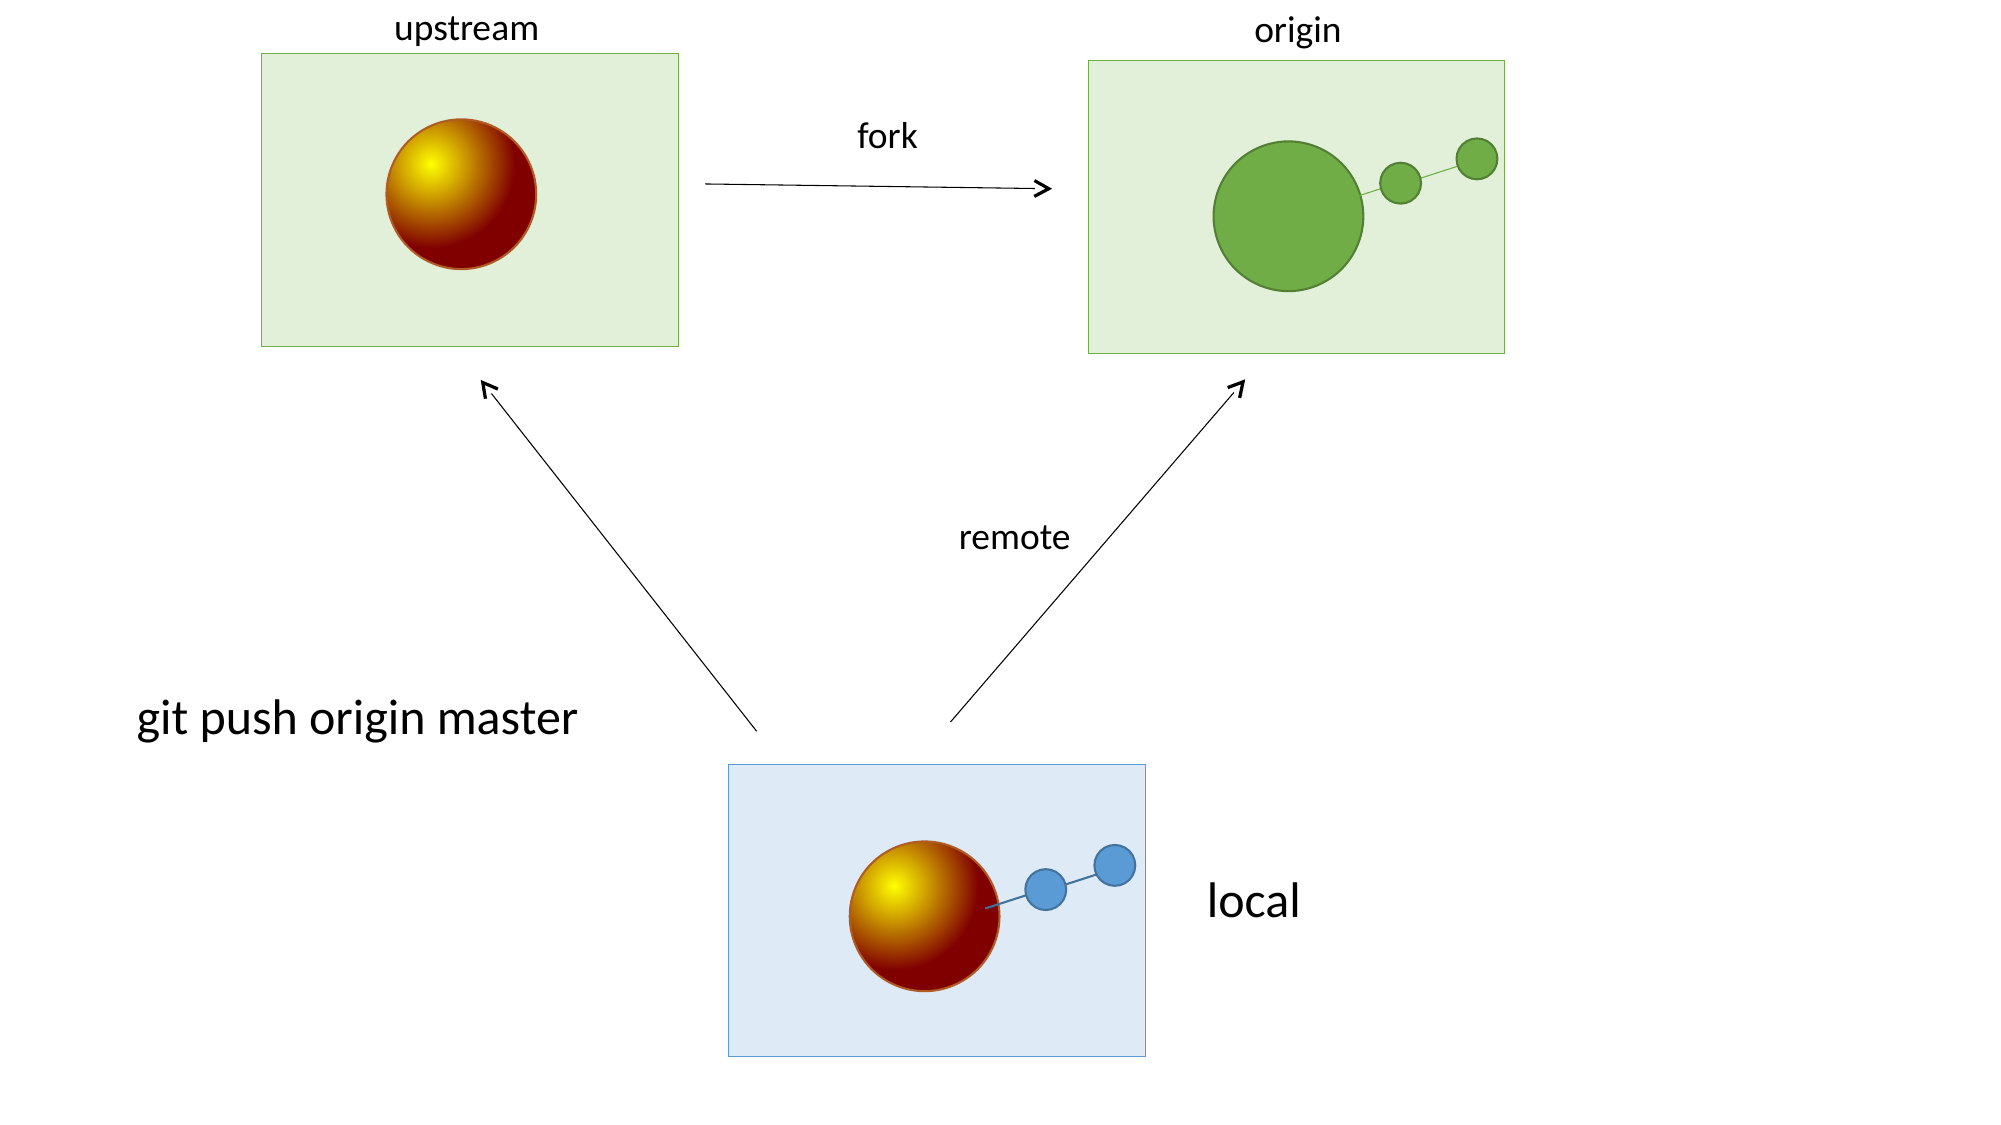

upstream
origin
fork
remote
git push origin master
local